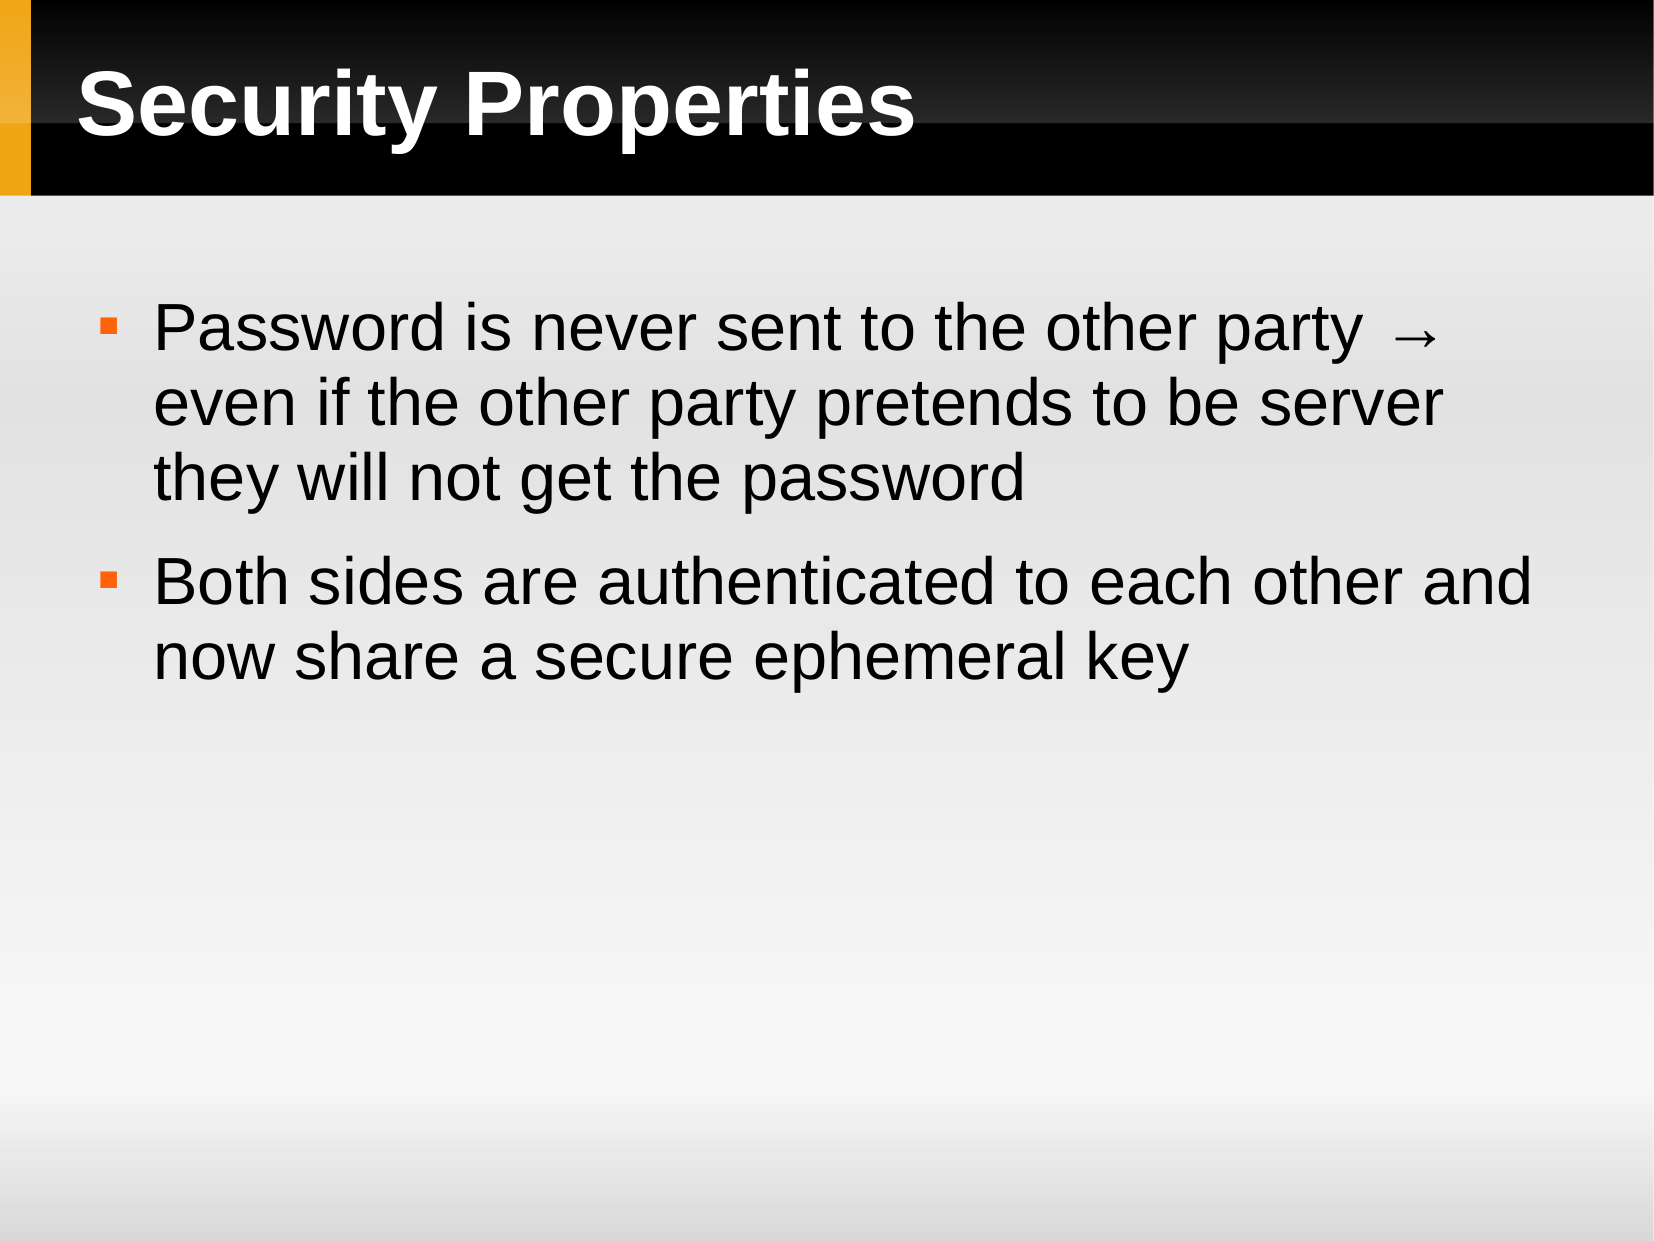

# Security Properties
Password is never sent to the other party → even if the other party pretends to be server they will not get the password
Both sides are authenticated to each other and now share a secure ephemeral key